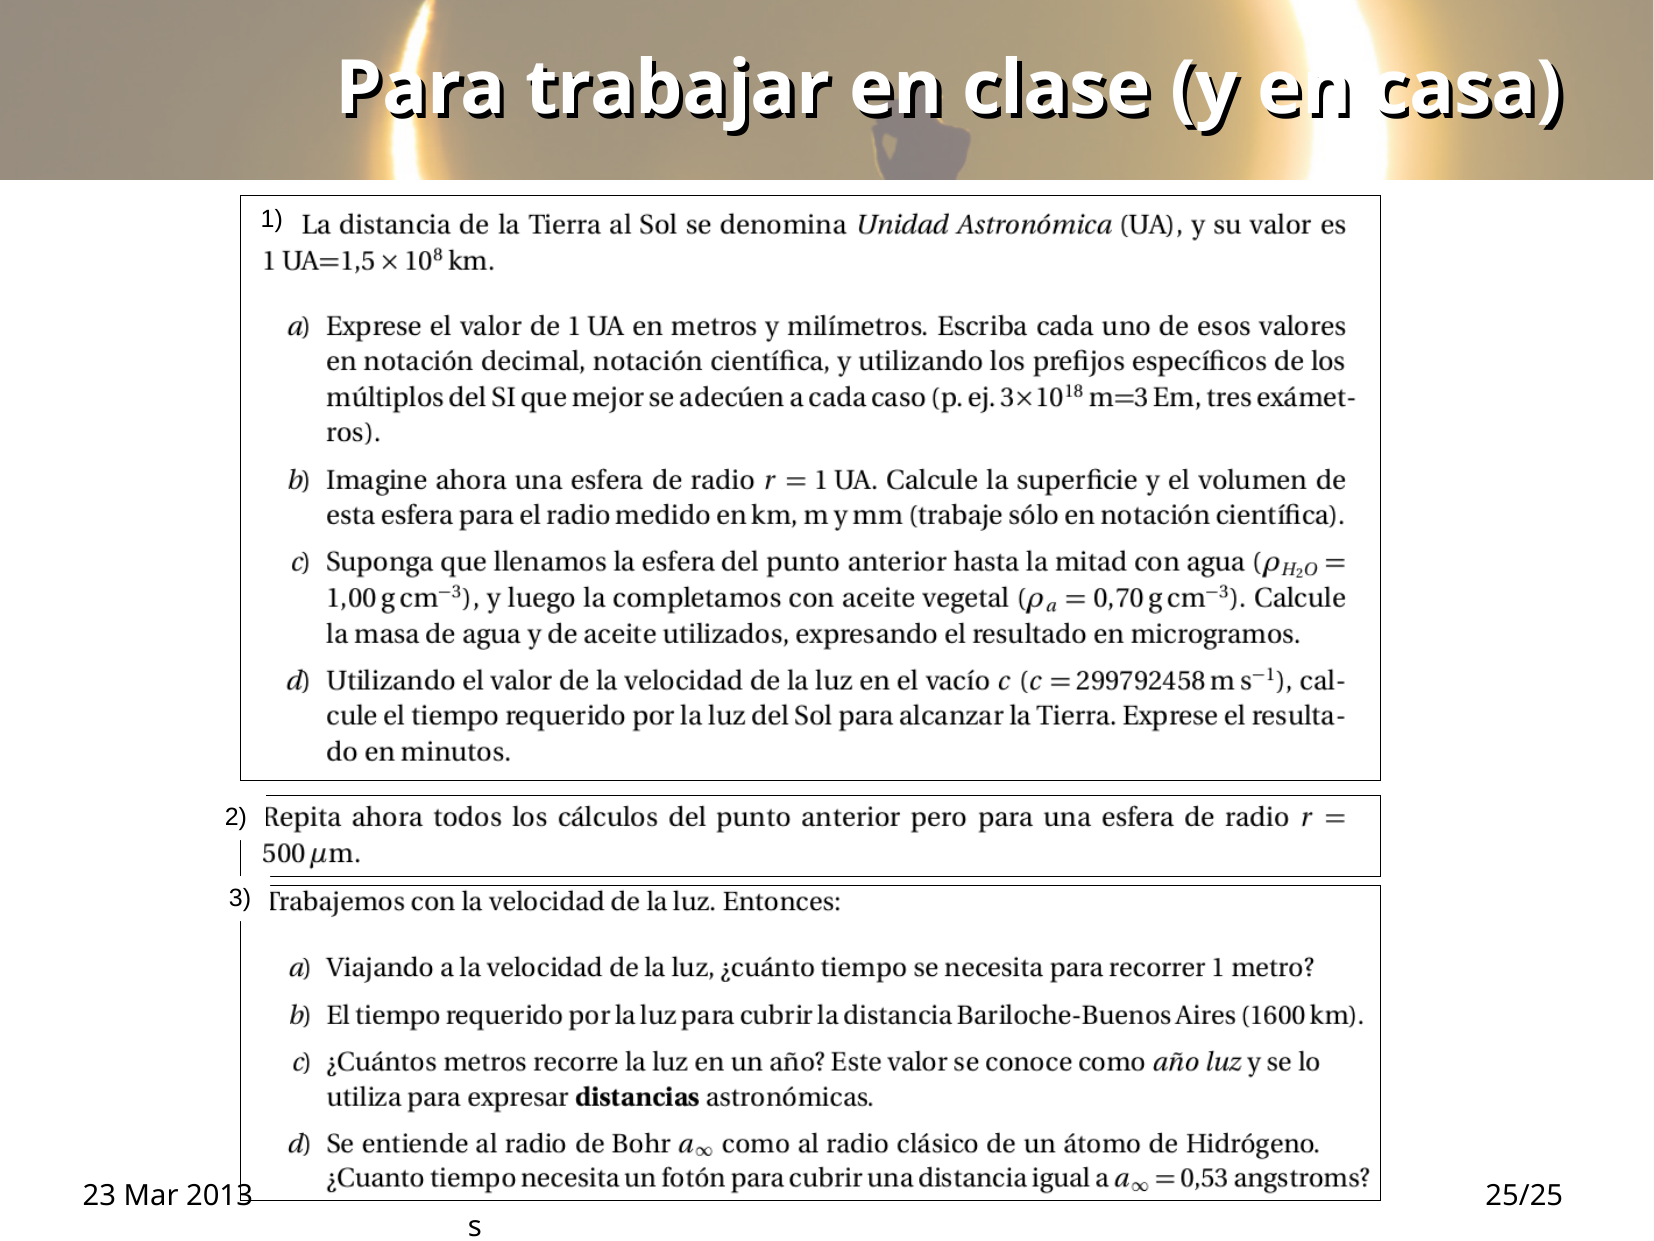

# Para trabajar en clase (y en casa)
1)
2)
3)
23 Mar 2013
L. Nuñez - H. Asorey - Físca para Todos
25